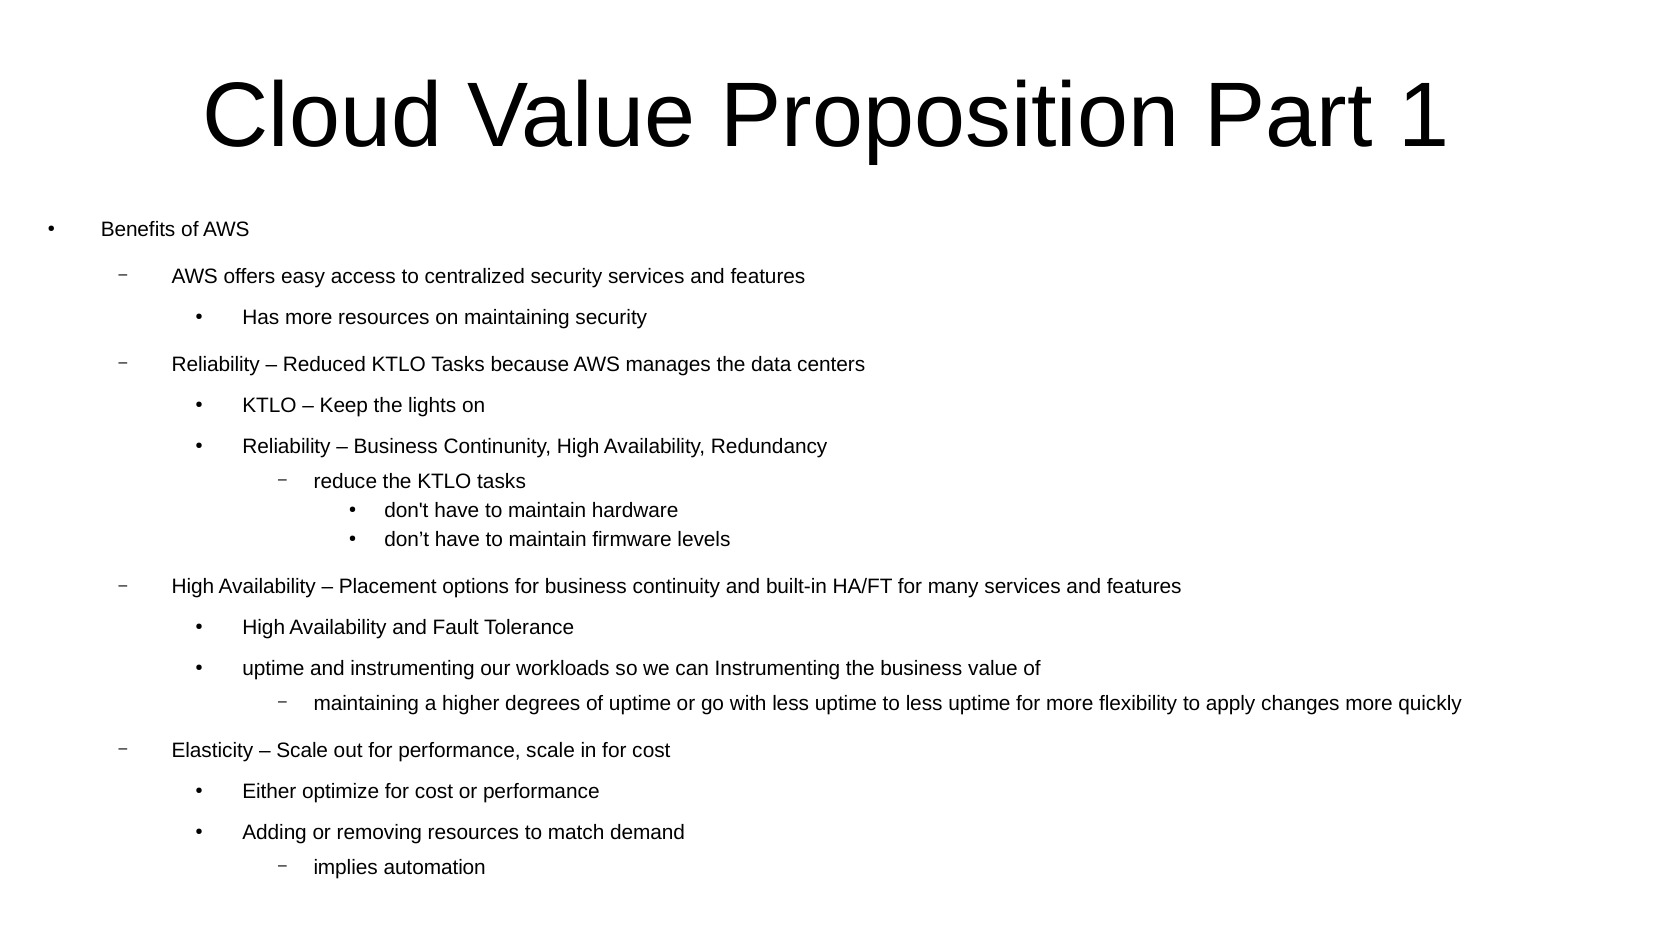

# Cloud Value Proposition Part 1
Benefits of AWS
AWS offers easy access to centralized security services and features
Has more resources on maintaining security
Reliability – Reduced KTLO Tasks because AWS manages the data centers
KTLO – Keep the lights on
Reliability – Business Continunity, High Availability, Redundancy
reduce the KTLO tasks
don't have to maintain hardware
don’t have to maintain firmware levels
High Availability – Placement options for business continuity and built-in HA/FT for many services and features
High Availability and Fault Tolerance
uptime and instrumenting our workloads so we can Instrumenting the business value of
maintaining a higher degrees of uptime or go with less uptime to less uptime for more flexibility to apply changes more quickly
Elasticity – Scale out for performance, scale in for cost
Either optimize for cost or performance
Adding or removing resources to match demand
implies automation